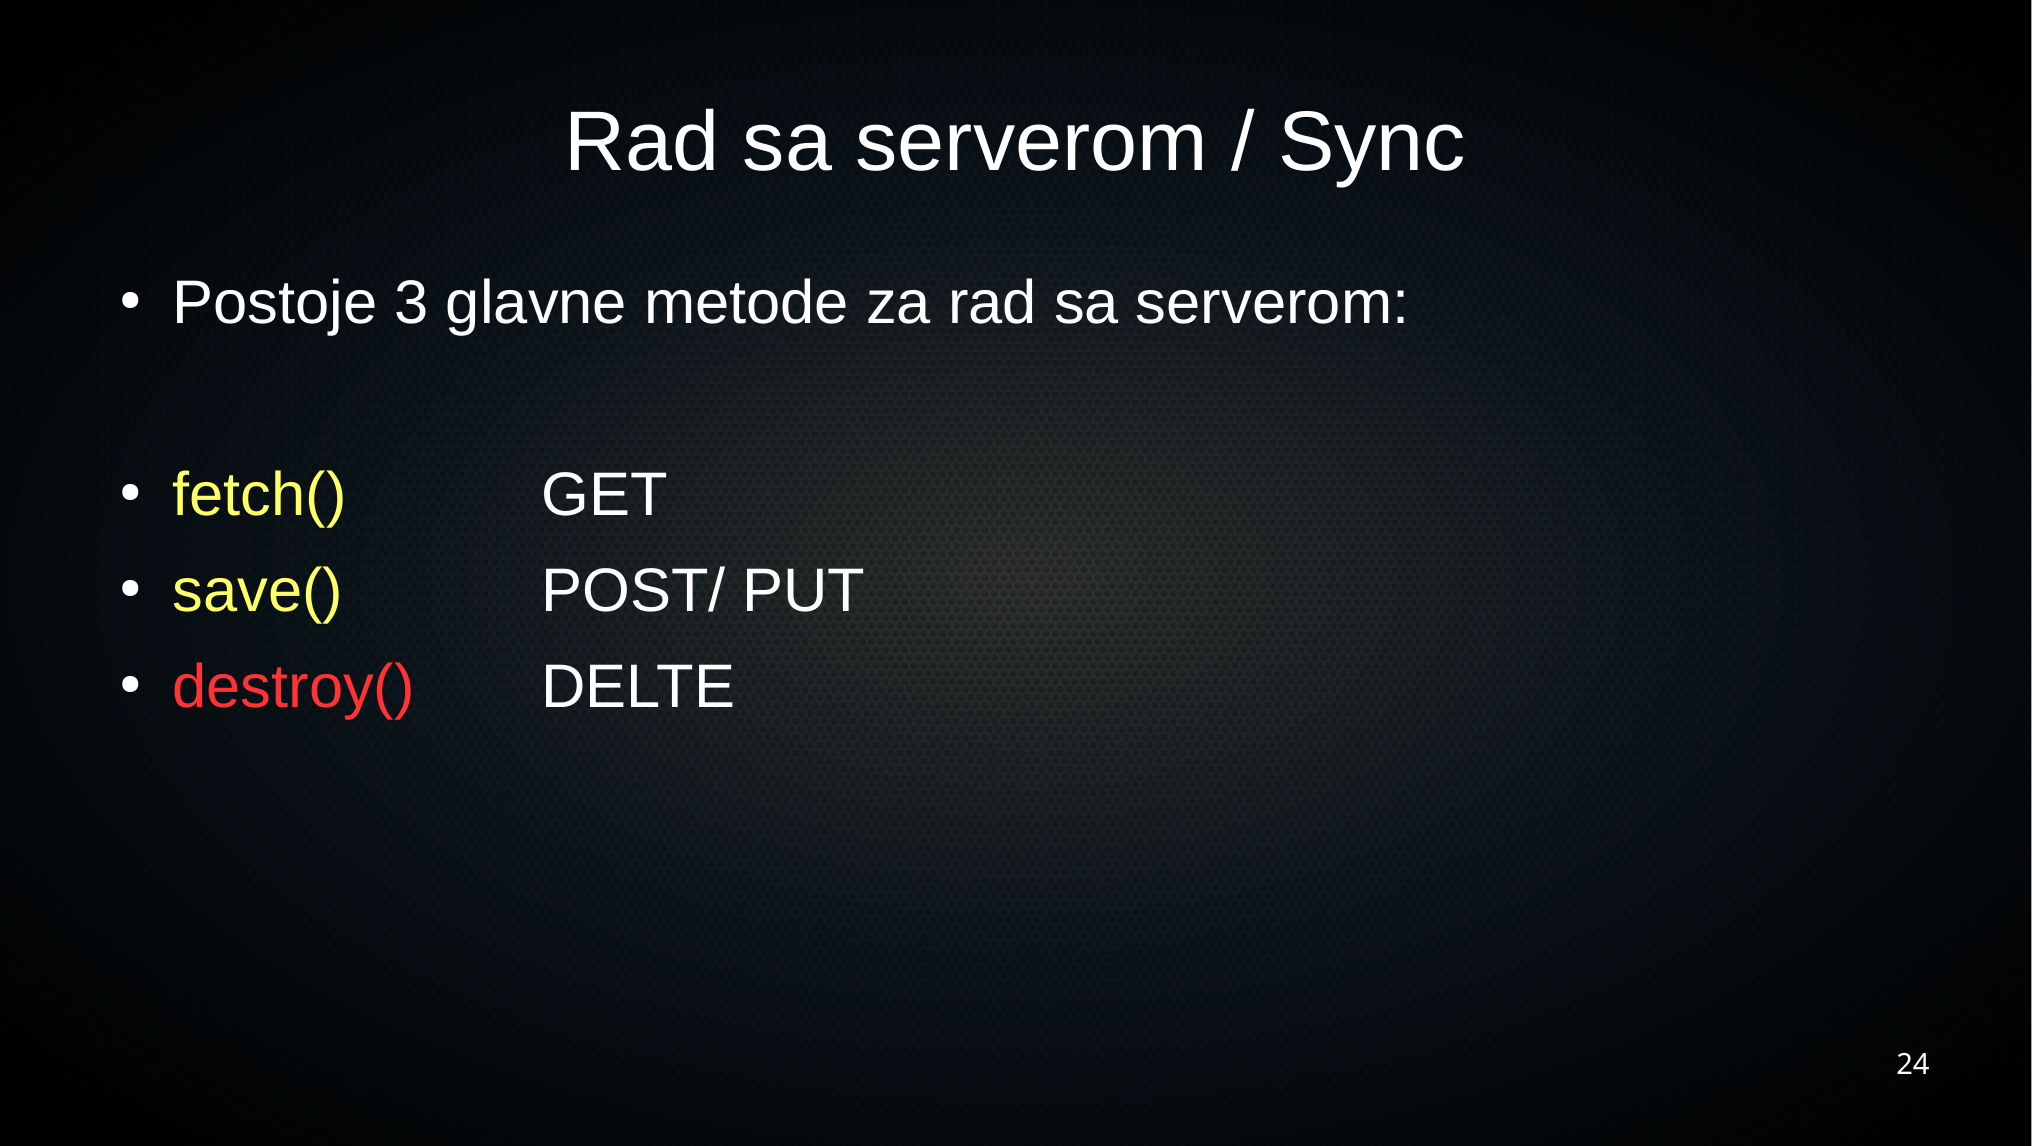

# Rad sa serverom / Sync
Postoje 3 glavne metode za rad sa serverom:
fetch() 			GET
save() 			POST/ PUT
destroy() 		DELTE
24